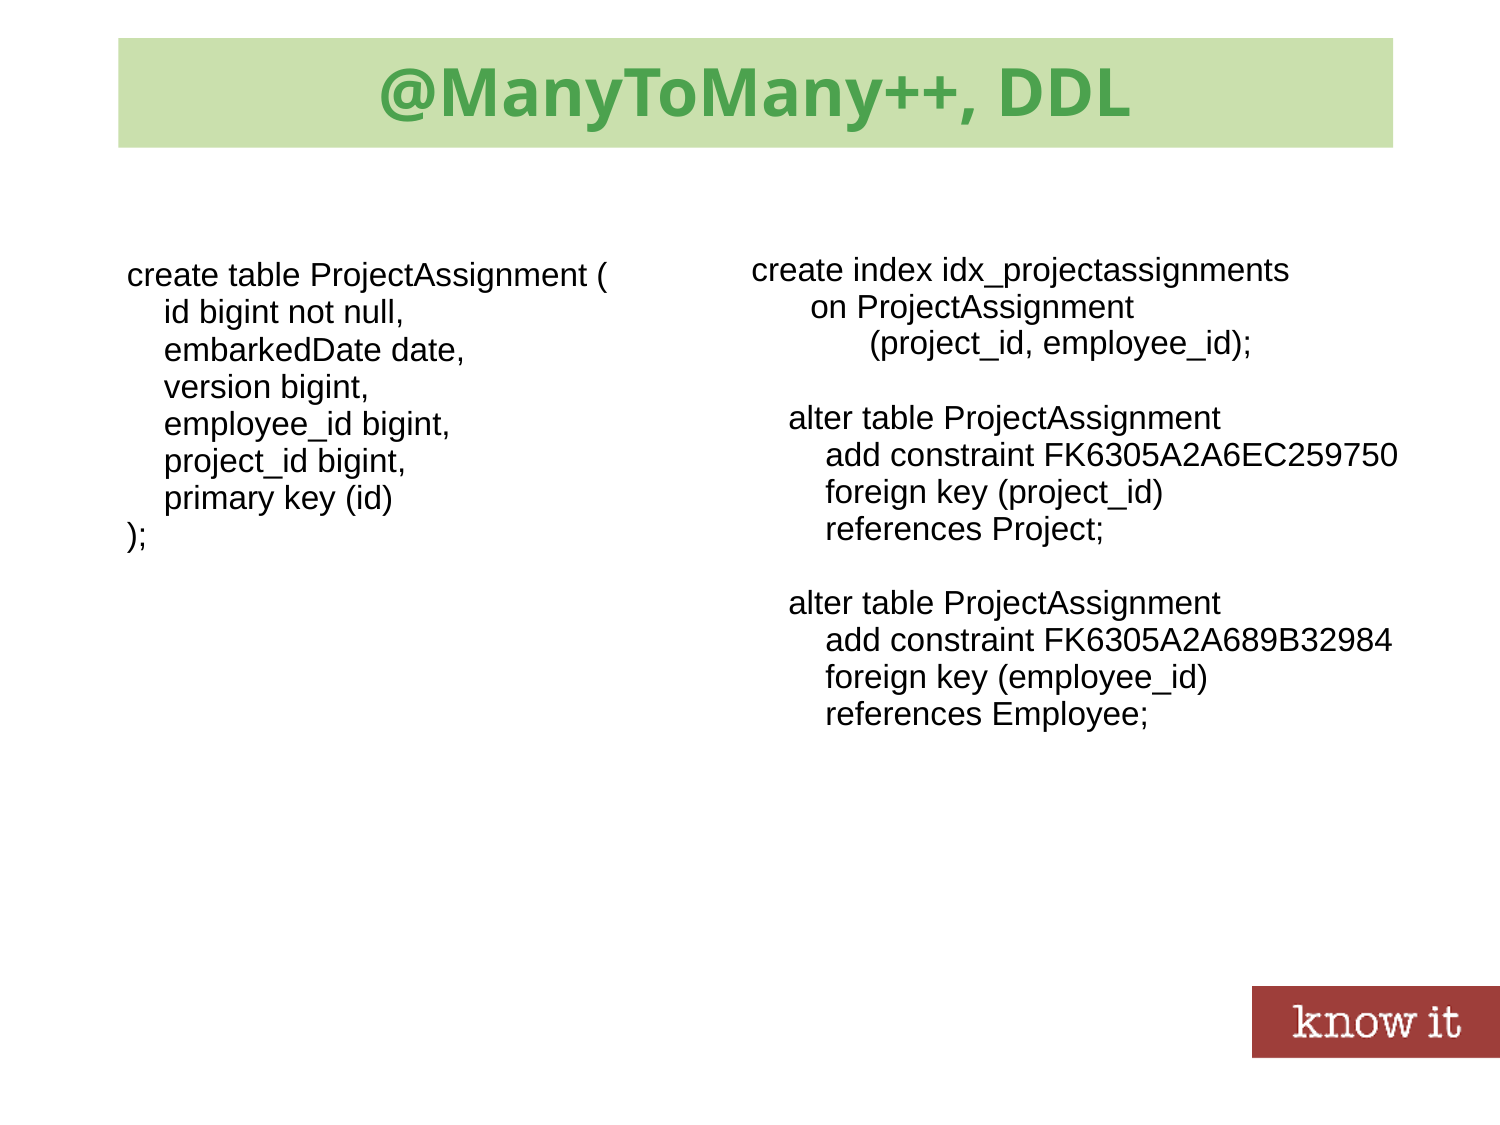

@ManyToMany++, DDL
create index idx_projectassignments
	on ProjectAssignment
		(project_id, employee_id);
 alter table ProjectAssignment
 add constraint FK6305A2A6EC259750
 foreign key (project_id)
 references Project;
 alter table ProjectAssignment
 add constraint FK6305A2A689B32984
 foreign key (employee_id)
 references Employee;
 create table ProjectAssignment (
 id bigint not null,
 embarkedDate date,
 version bigint,
 employee_id bigint,
 project_id bigint,
 primary key (id)
 );